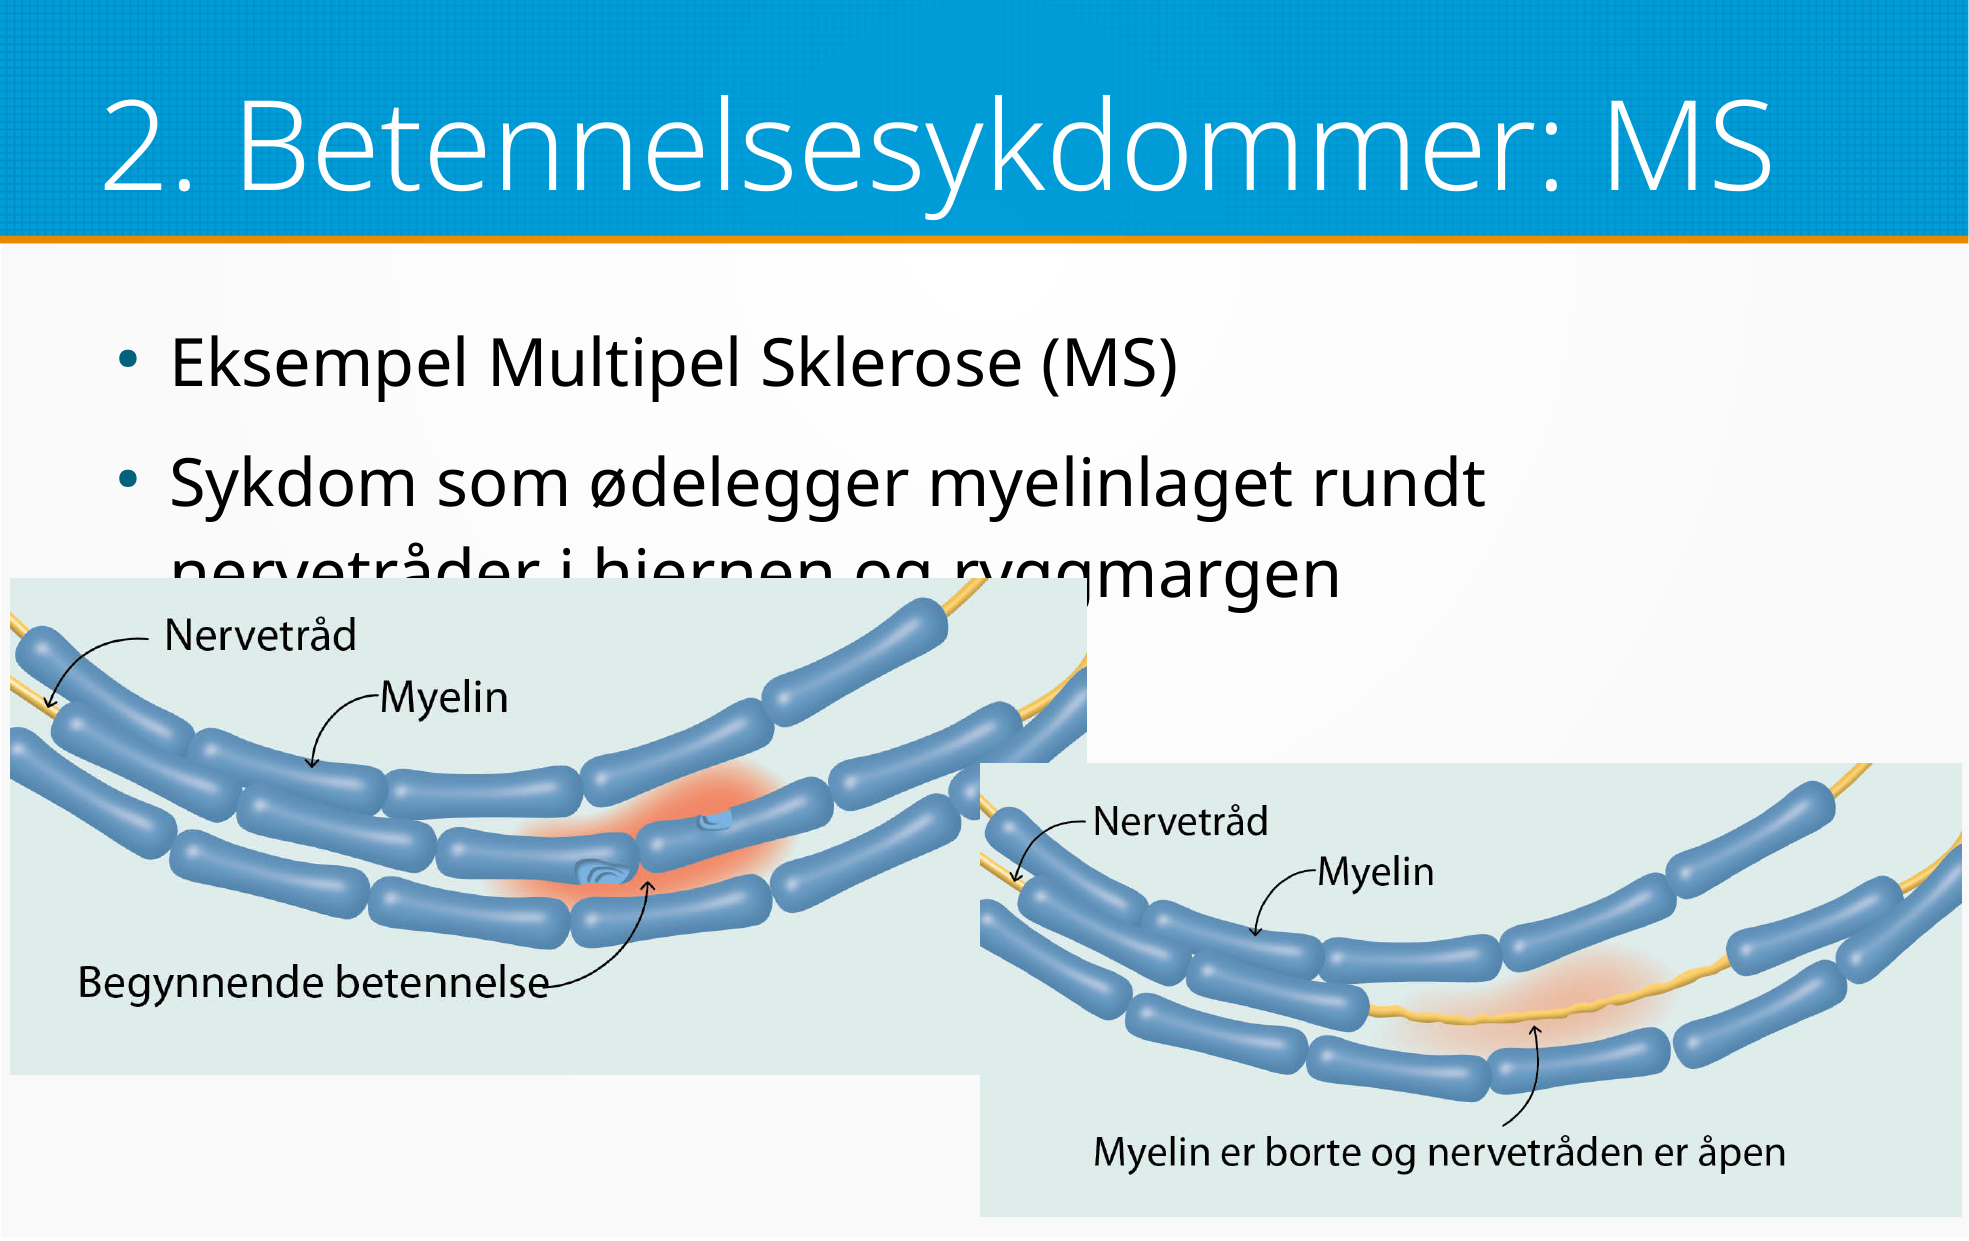

# 2. Betennelsesykdommer: MS
Eksempel Multipel Sklerose (MS)
Sykdom som ødelegger myelinlaget rundt nervetråder i hjernen og ryggmargen